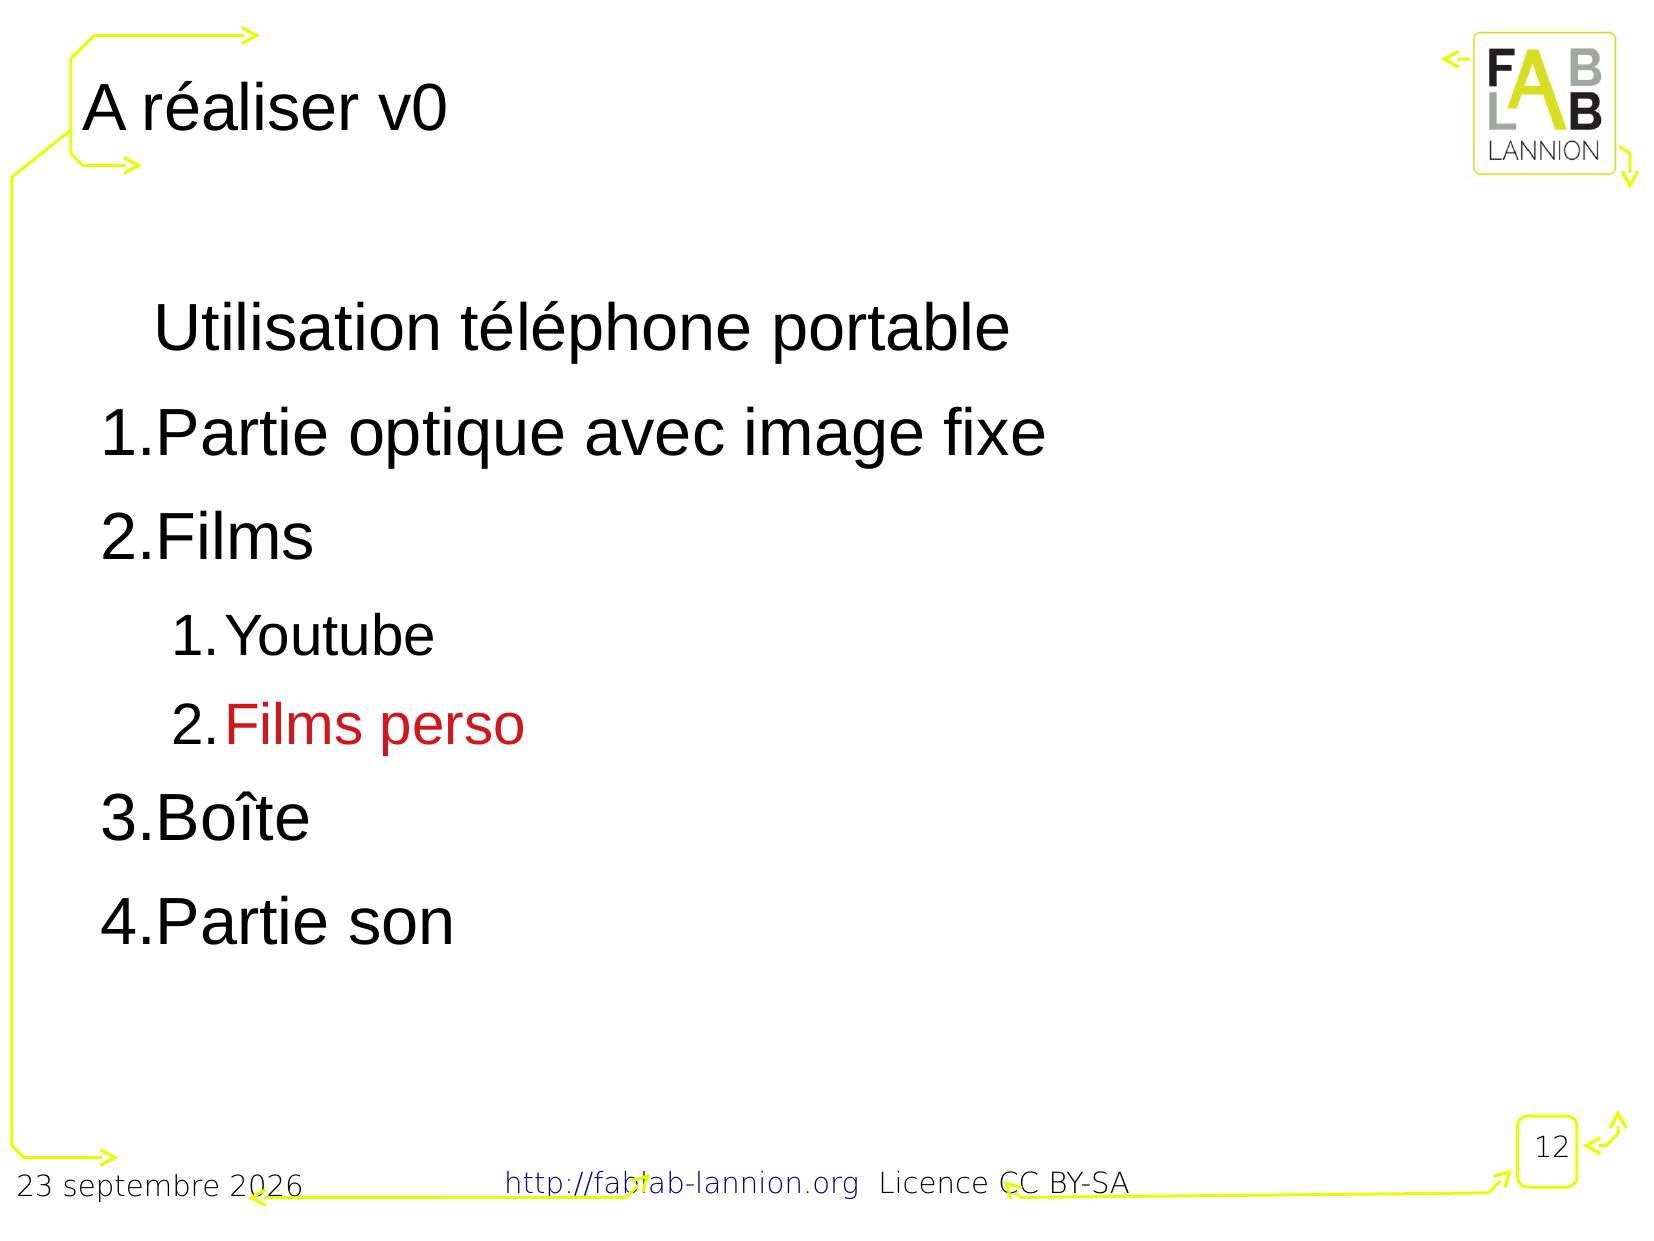

# A réaliser v0
Utilisation téléphone portable
Partie optique avec image fixe
Films
Youtube
Films perso
Boîte
Partie son
12